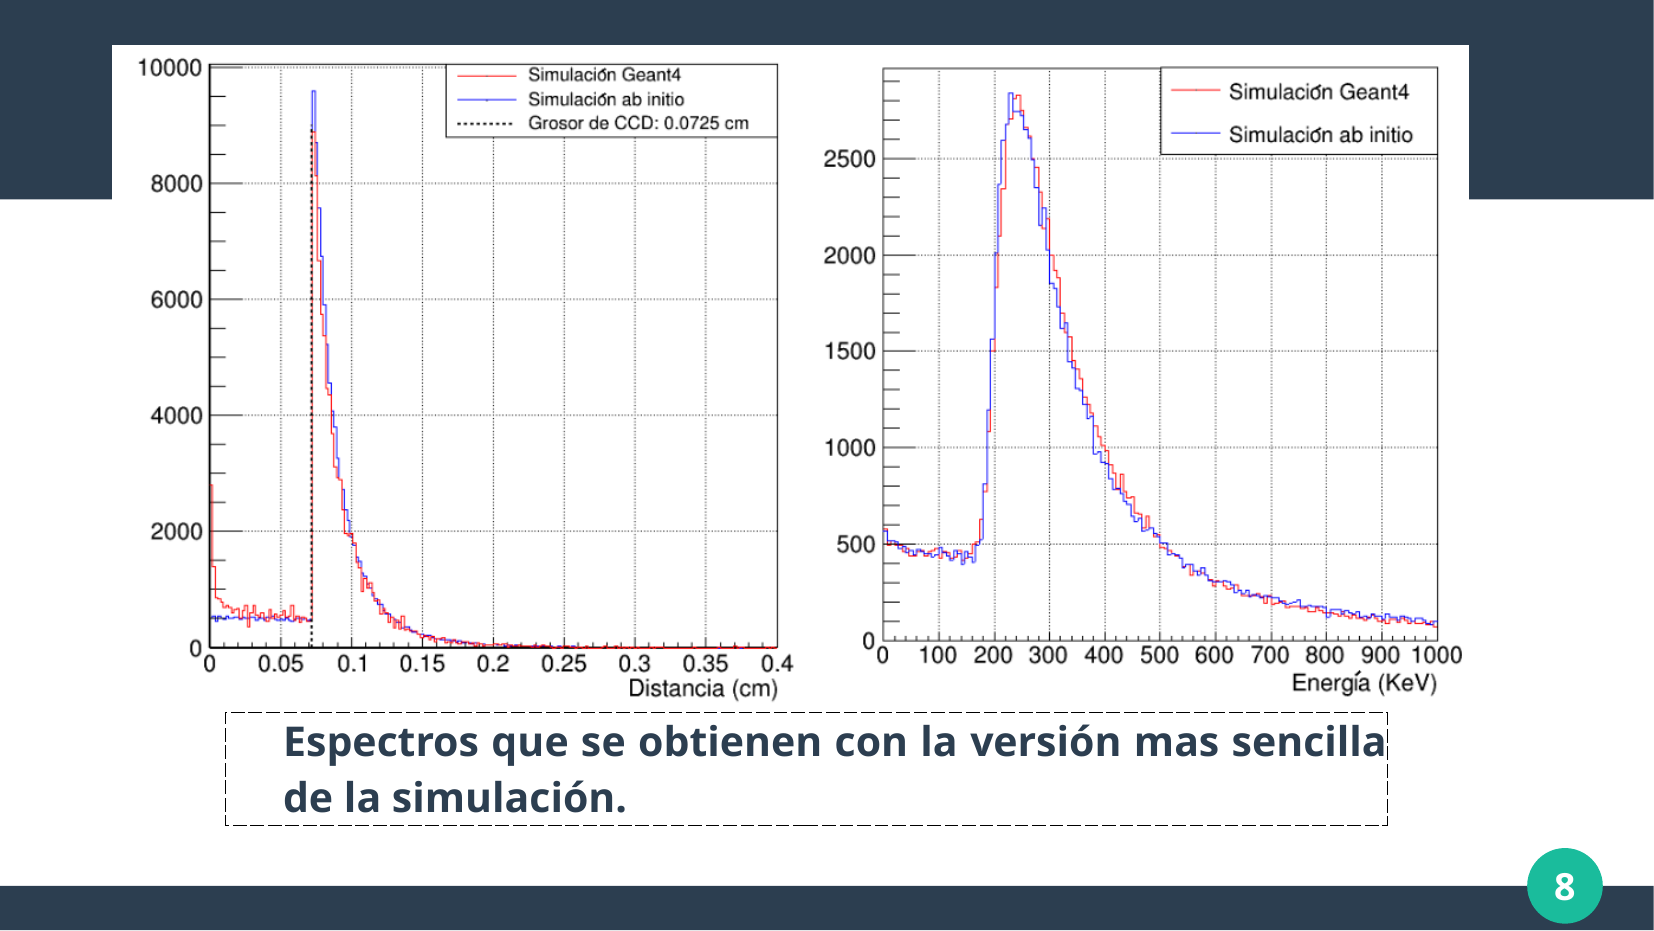

# Espectros que se obtienen con la versión mas sencilla de la simulación.